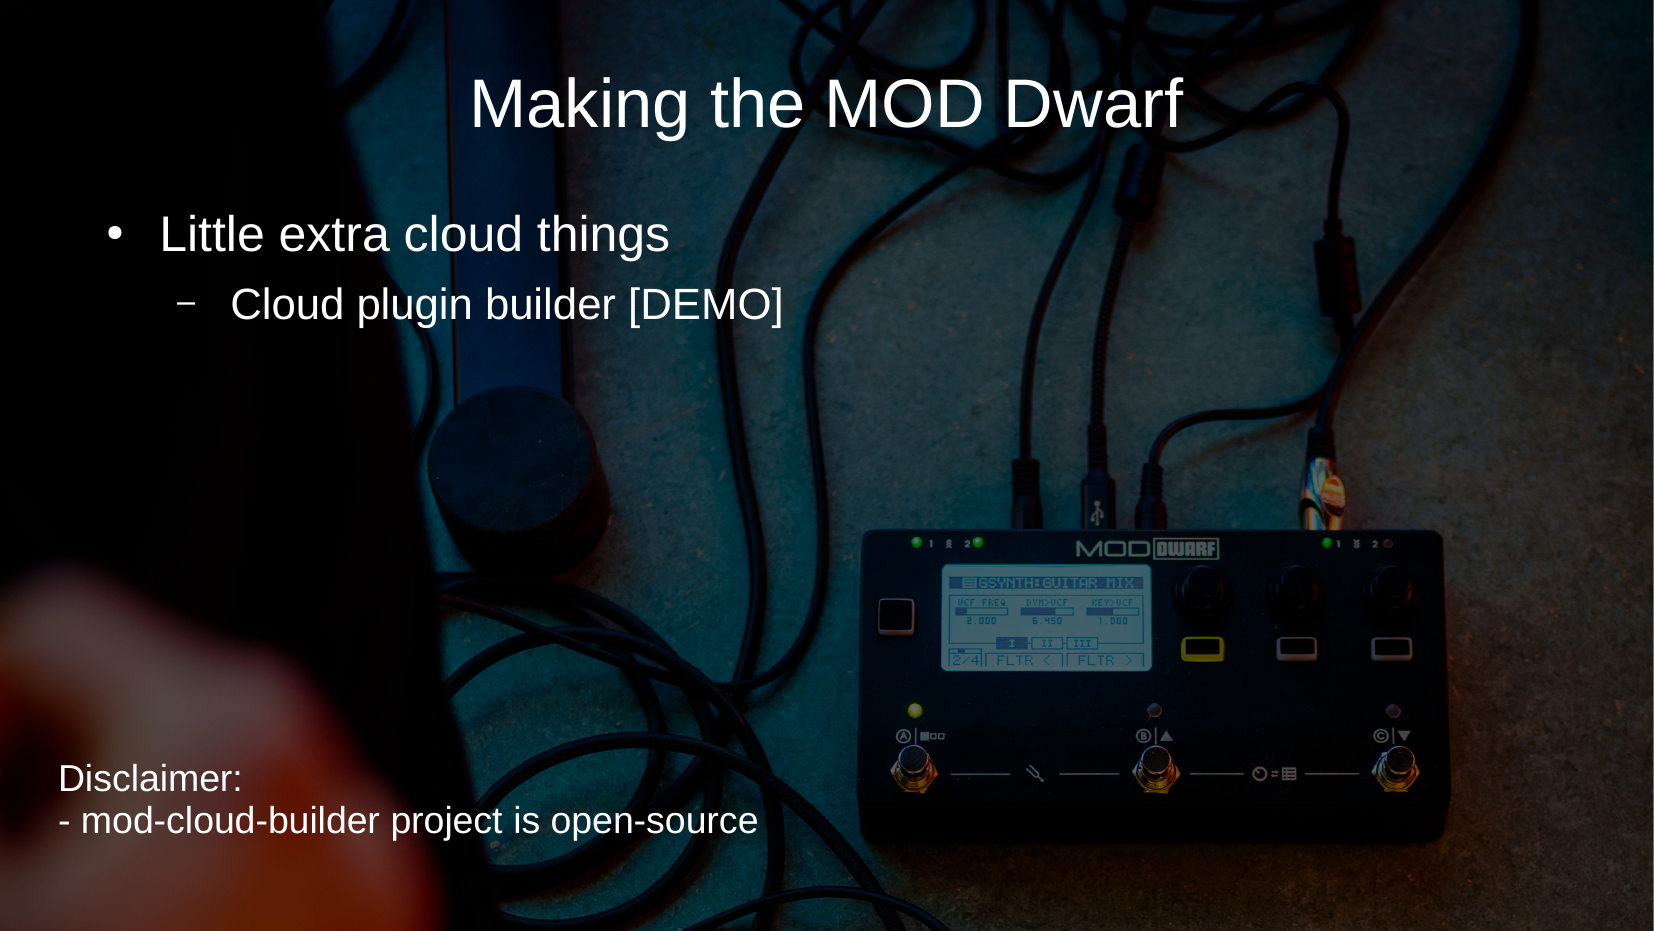

# Making the MOD Dwarf
Little extra cloud things
Cloud plugin builder [DEMO]
Disclaimer:
- mod-cloud-builder project is open-source